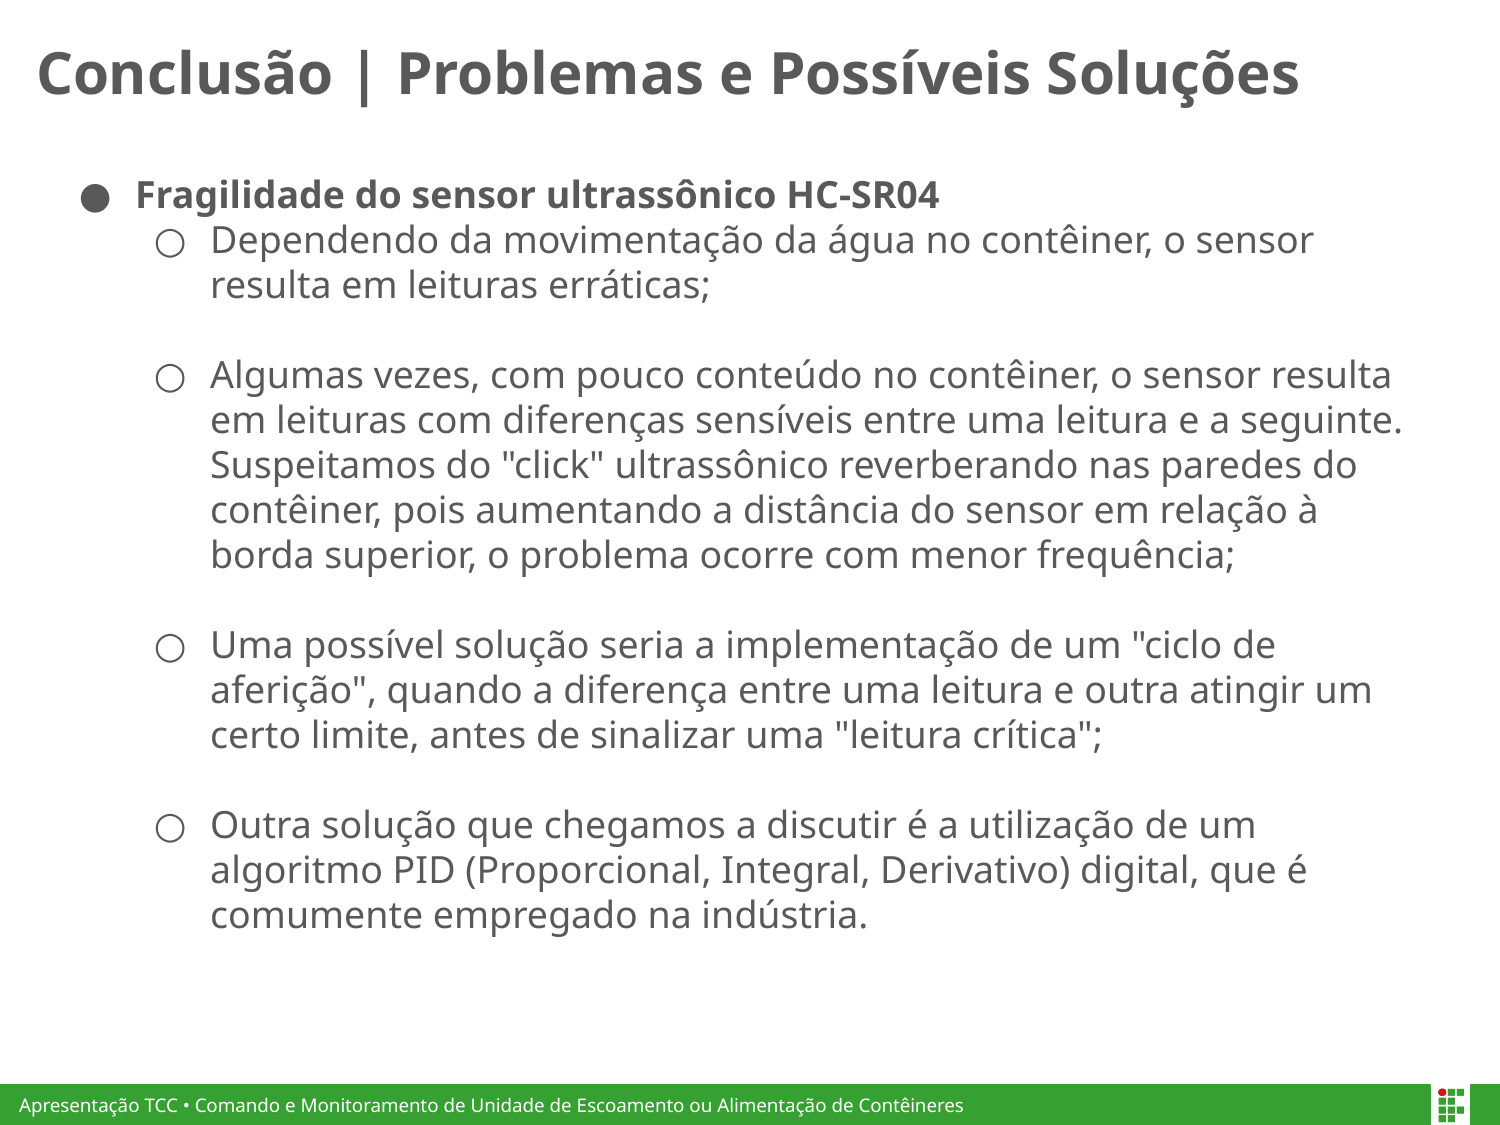

Conclusão | Problemas e Possíveis Soluções
Fragilidade do sensor ultrassônico HC-SR04
Dependendo da movimentação da água no contêiner, o sensor resulta em leituras erráticas;
Algumas vezes, com pouco conteúdo no contêiner, o sensor resulta em leituras com diferenças sensíveis entre uma leitura e a seguinte. Suspeitamos do "click" ultrassônico reverberando nas paredes do contêiner, pois aumentando a distância do sensor em relação à borda superior, o problema ocorre com menor frequência;
Uma possível solução seria a implementação de um "ciclo de aferição", quando a diferença entre uma leitura e outra atingir um certo limite, antes de sinalizar uma "leitura crítica";
Outra solução que chegamos a discutir é a utilização de um algoritmo PID (Proporcional, Integral, Derivativo) digital, que é comumente empregado na indústria.
Apresentação TCC • Comando e Monitoramento de Unidade de Escoamento ou Alimentação de Contêineres